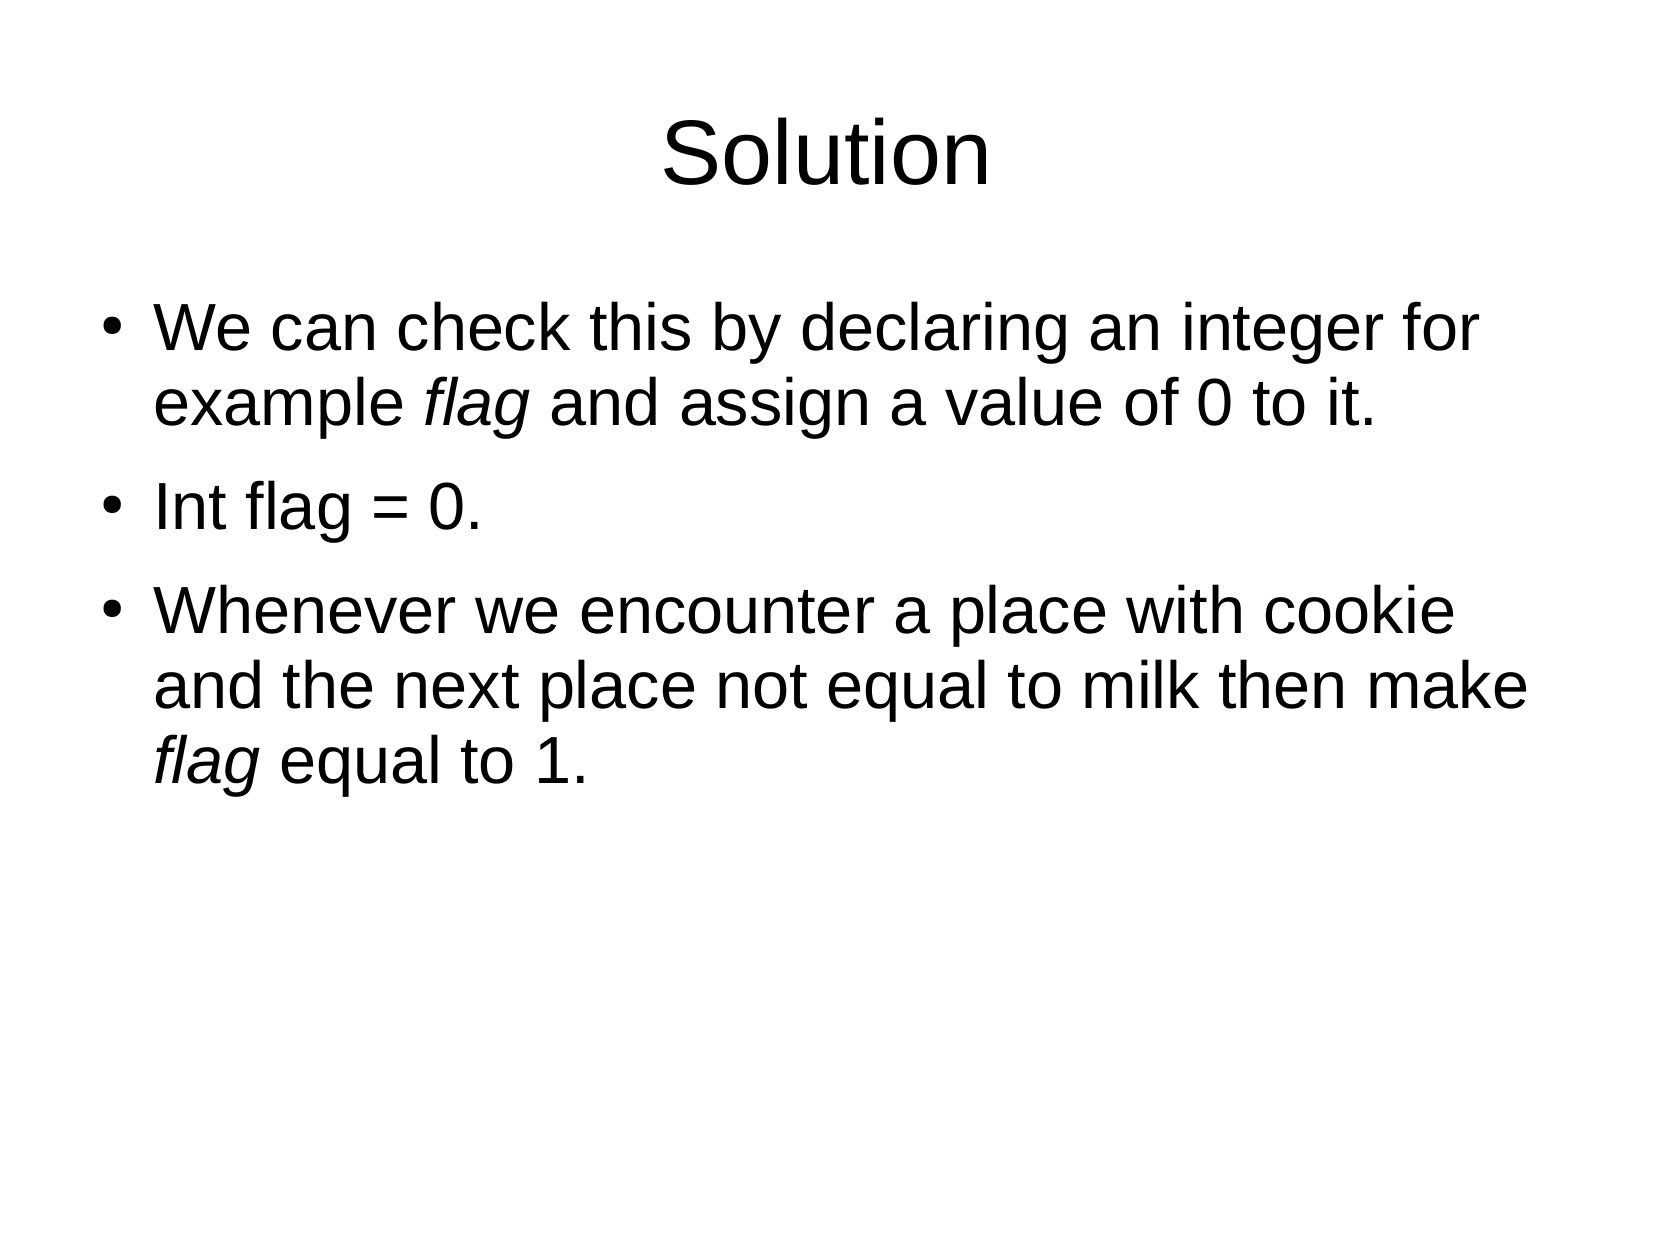

# Solution
We can check this by declaring an integer for example flag and assign a value of 0 to it.
Int flag = 0.
Whenever we encounter a place with cookie and the next place not equal to milk then make flag equal to 1.